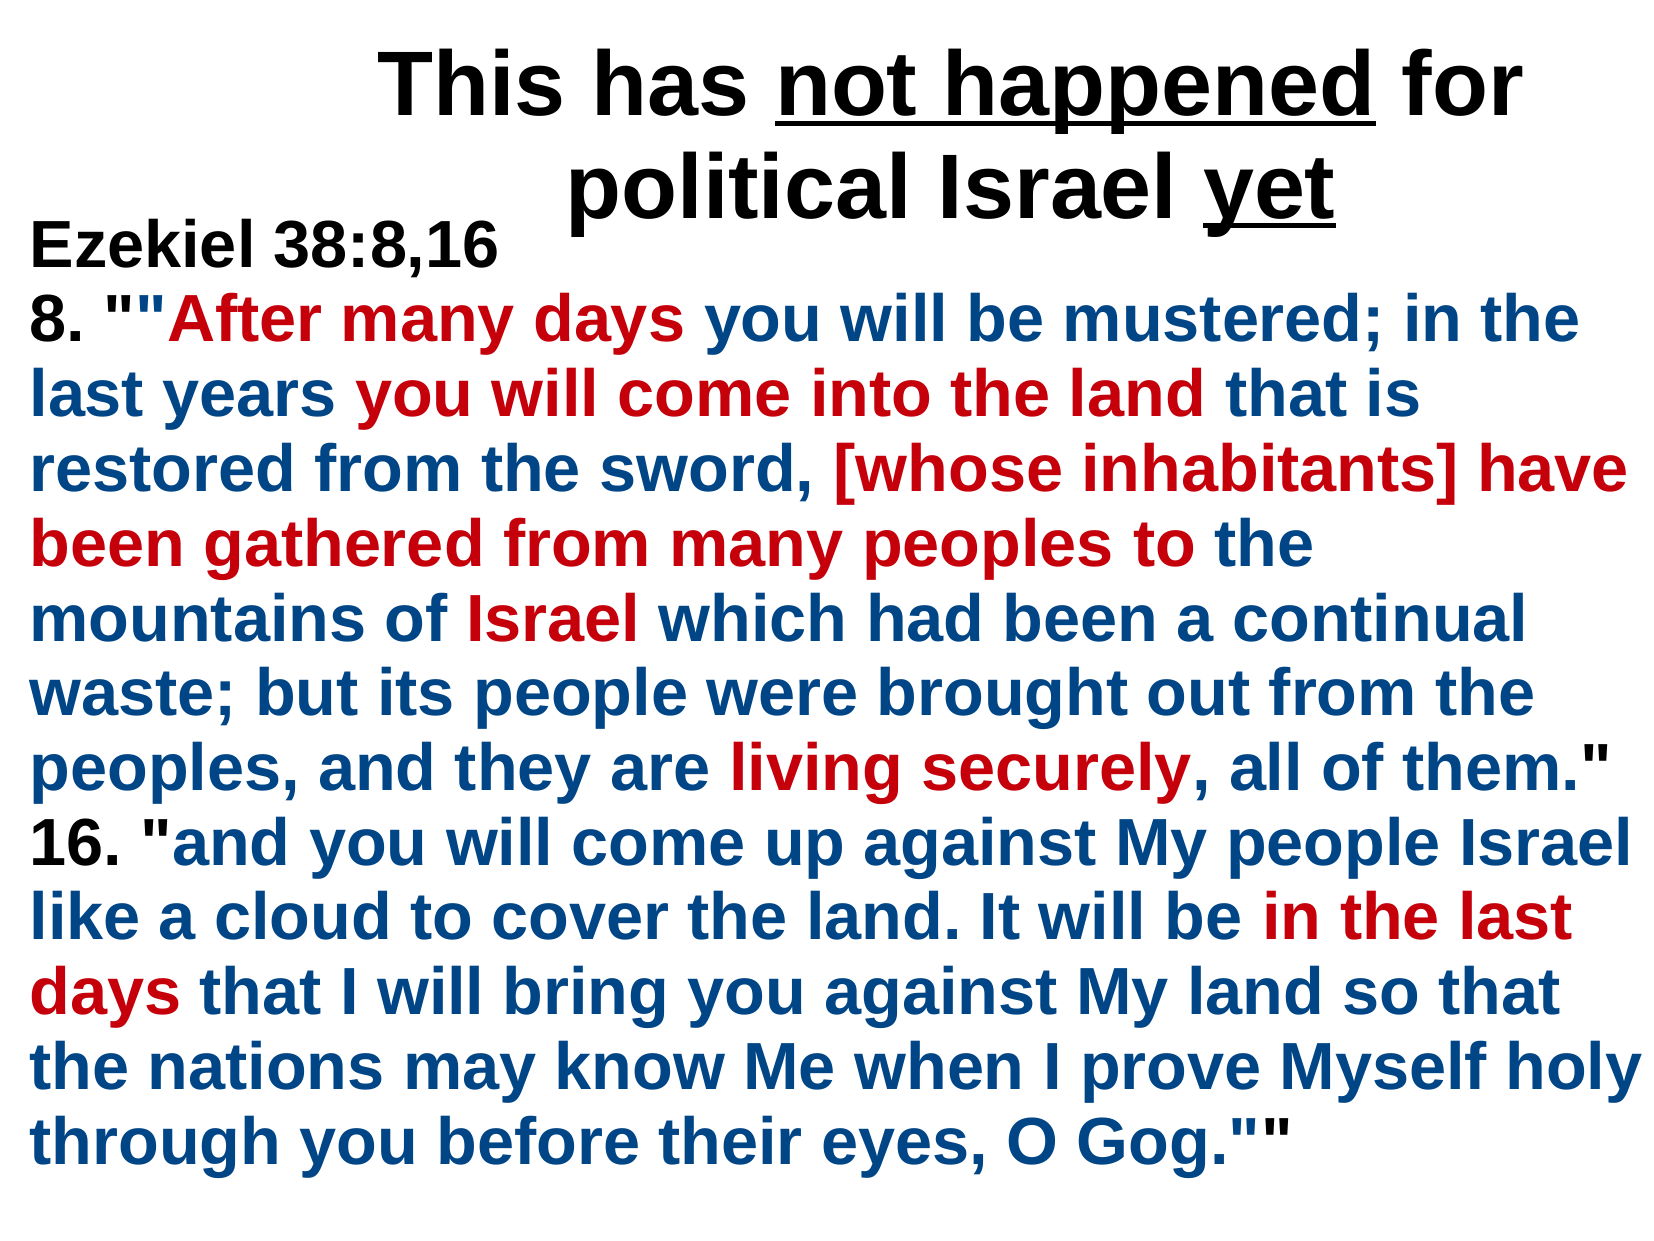

# This has not happened for political Israel yet
Ezekiel 38:8,16
8. ""After many days you will be mustered; in the last years you will come into the land that is restored from the sword, [whose inhabitants] have been gathered from many peoples to the mountains of Israel which had been a continual waste; but its people were brought out from the peoples, and they are living securely, all of them."
16. "and you will come up against My people Israel like a cloud to cover the land. It will be in the last days that I will bring you against My land so that the nations may know Me when I prove Myself holy through you before their eyes, O Gog.""